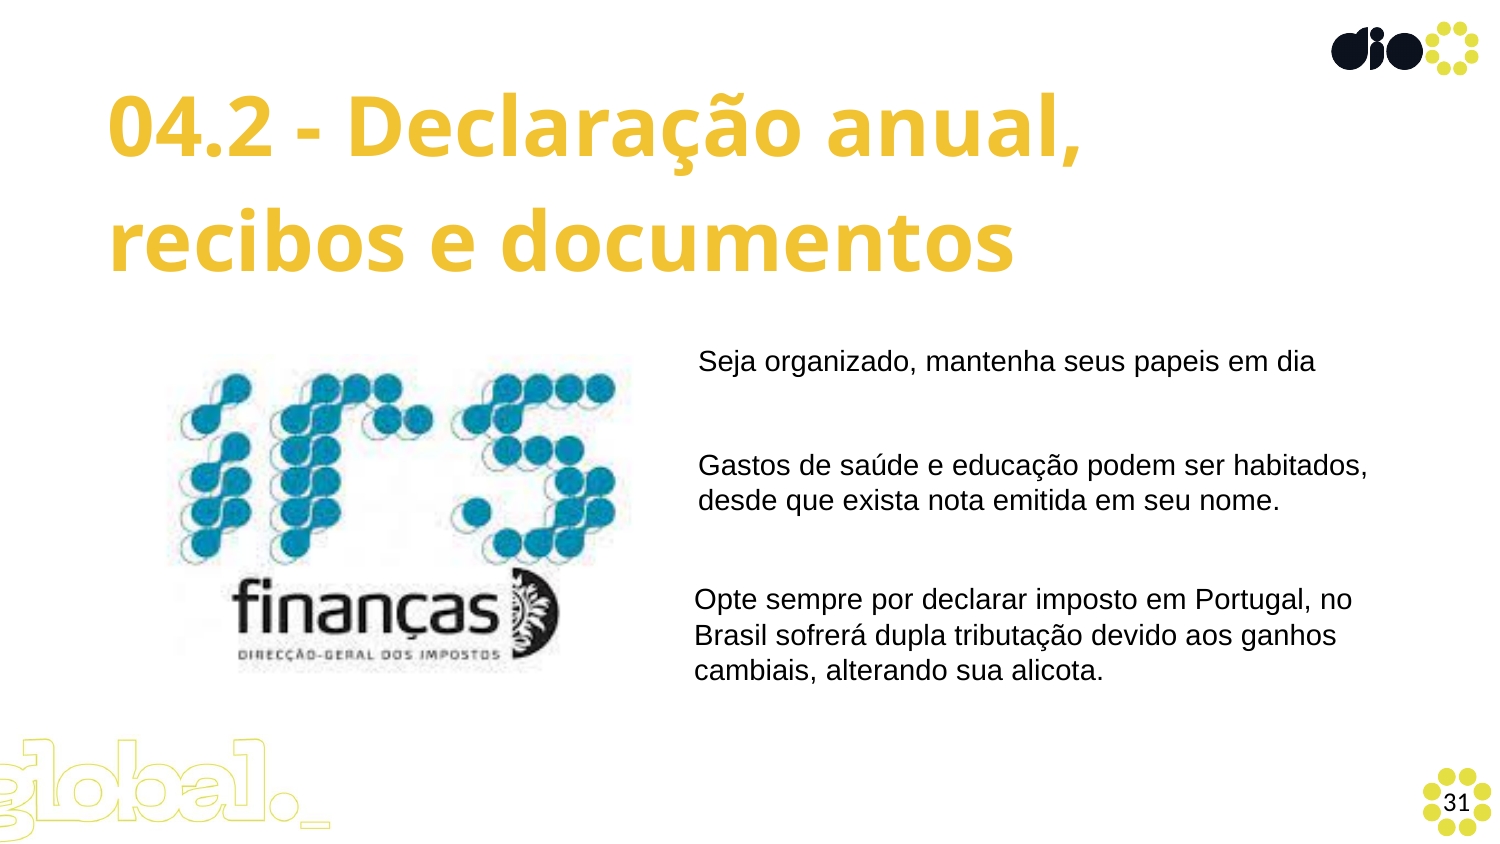

04.2 - Declaração anual, recibos e documentos
Seja organizado, mantenha seus papeis em dia
Gastos de saúde e educação podem ser habitados, desde que exista nota emitida em seu nome.
Opte sempre por declarar imposto em Portugal, no Brasil sofrerá dupla tributação devido aos ganhos cambiais, alterando sua alicota.